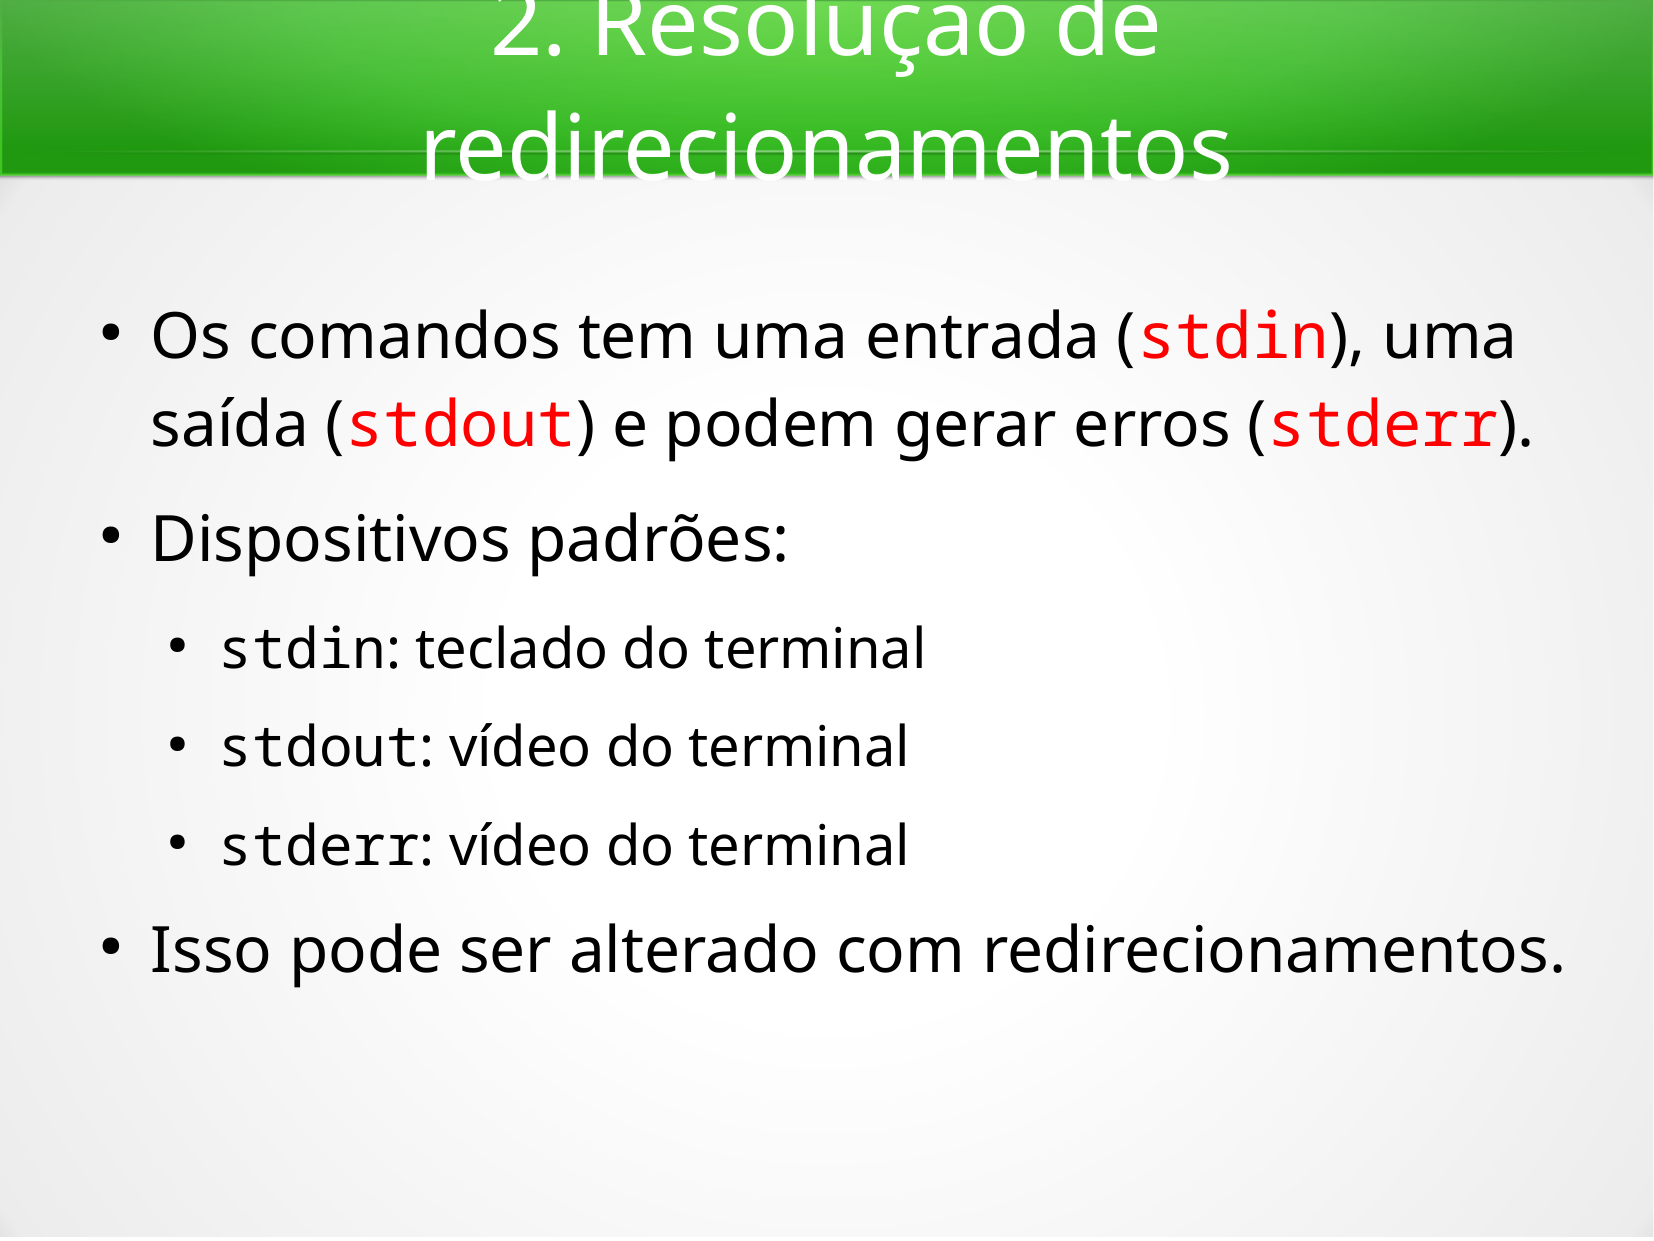

# 2. Resolução de redirecionamentos
Os comandos tem uma entrada (stdin), uma saída (stdout) e podem gerar erros (stderr).
Dispositivos padrões:
stdin: teclado do terminal
stdout: vídeo do terminal
stderr: vídeo do terminal
Isso pode ser alterado com redirecionamentos.